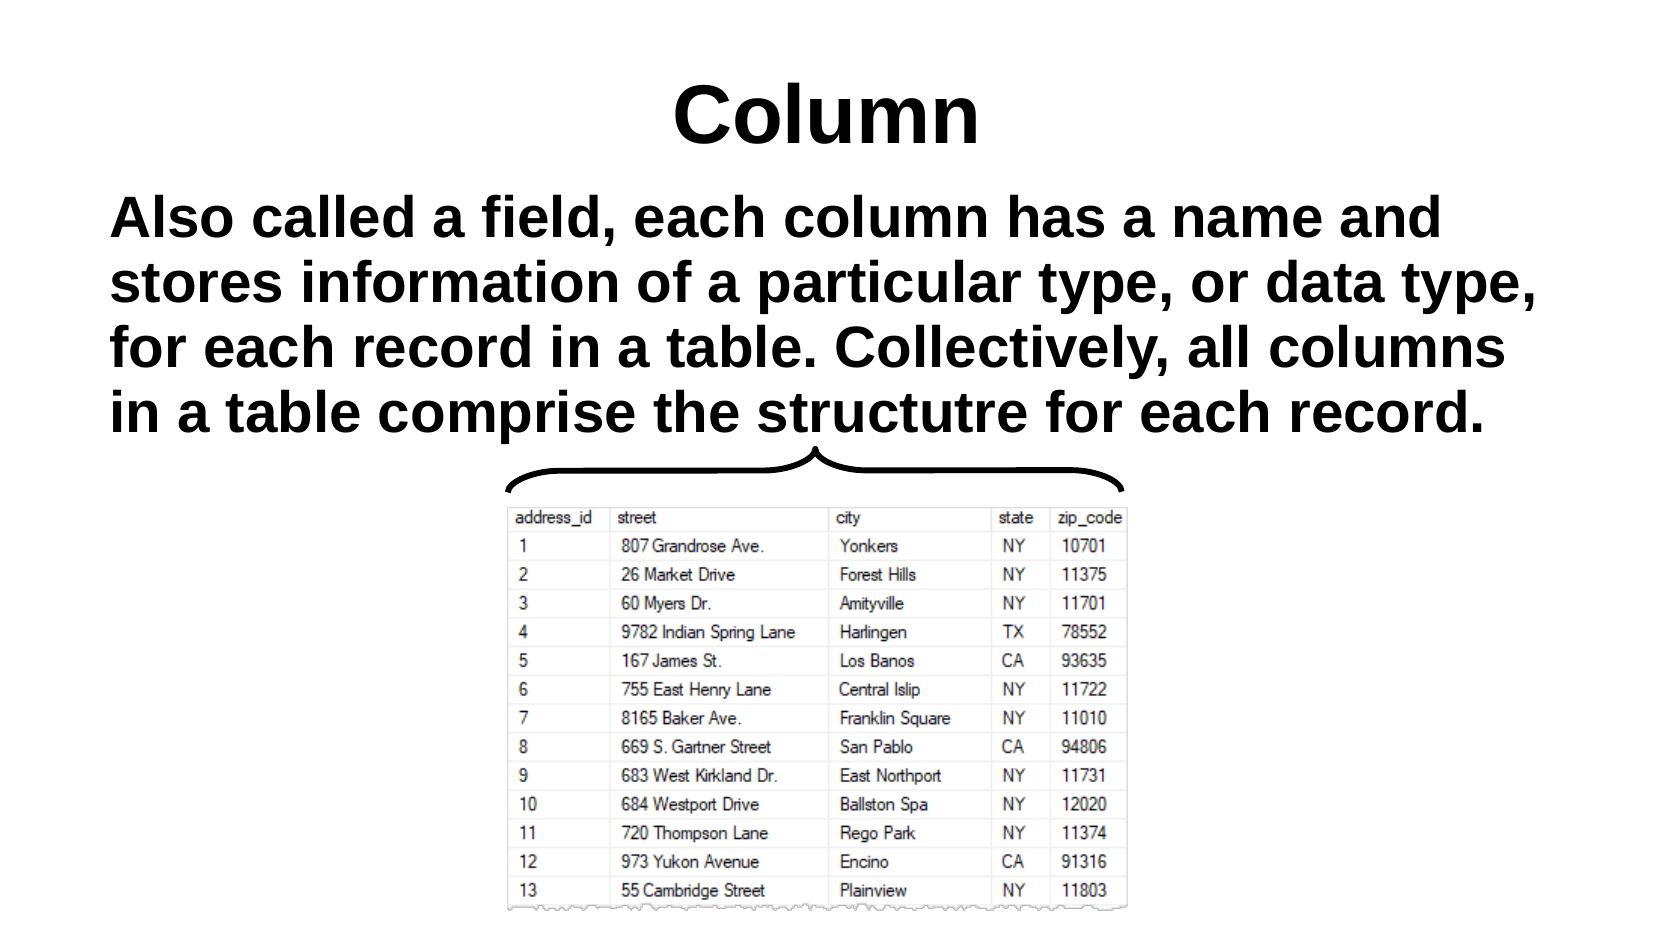

# Column
Also called a field, each column has a name and stores information of a particular type, or data type, for each record in a table. Collectively, all columns in a table comprise the structutre for each record.